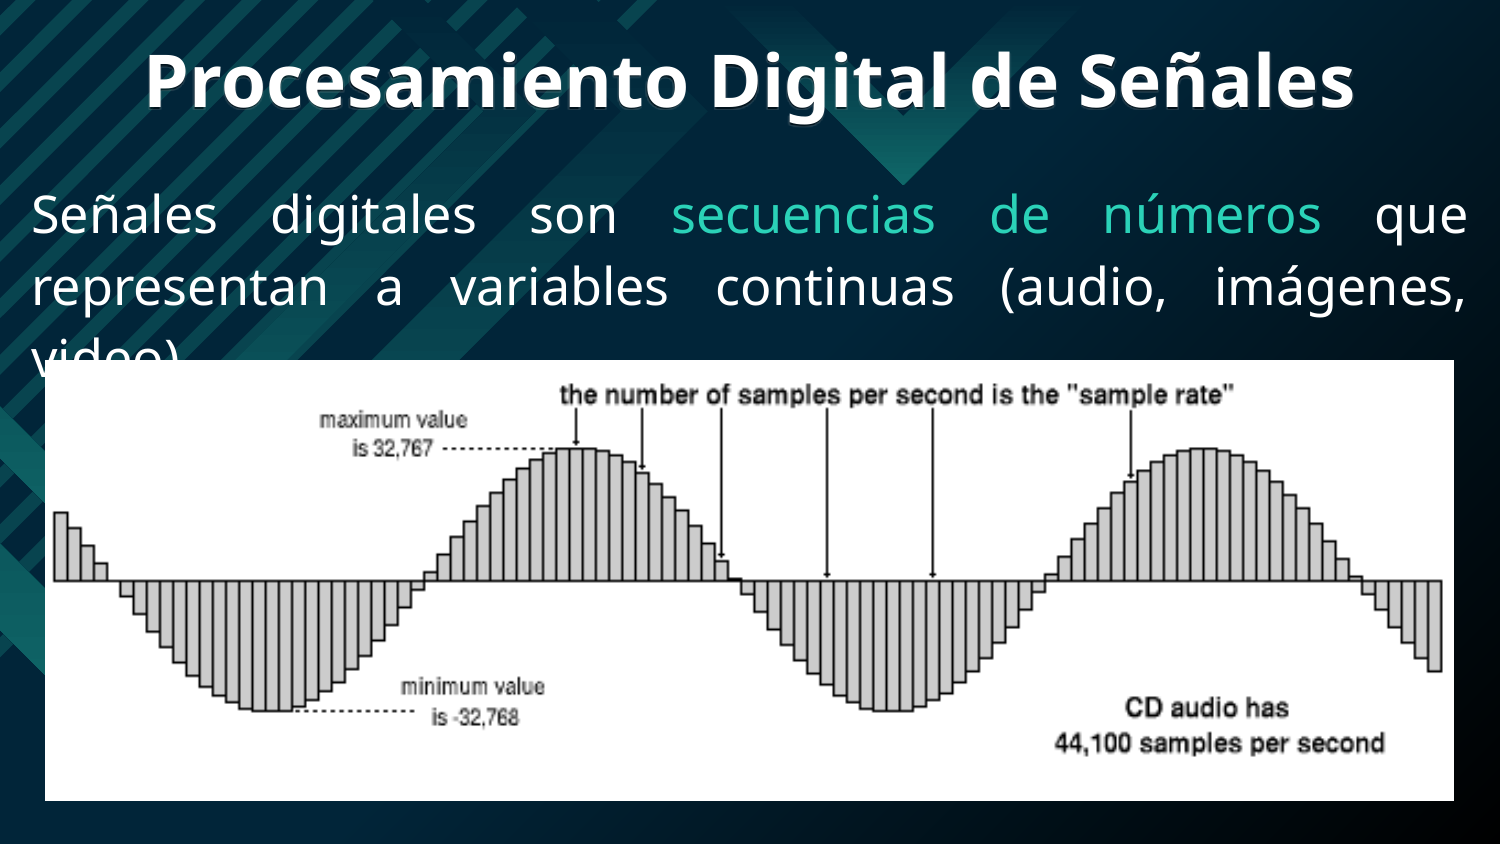

# Procesamiento Digital de Señales
Señales digitales son secuencias de números que representan a variables continuas (audio, imágenes, video).